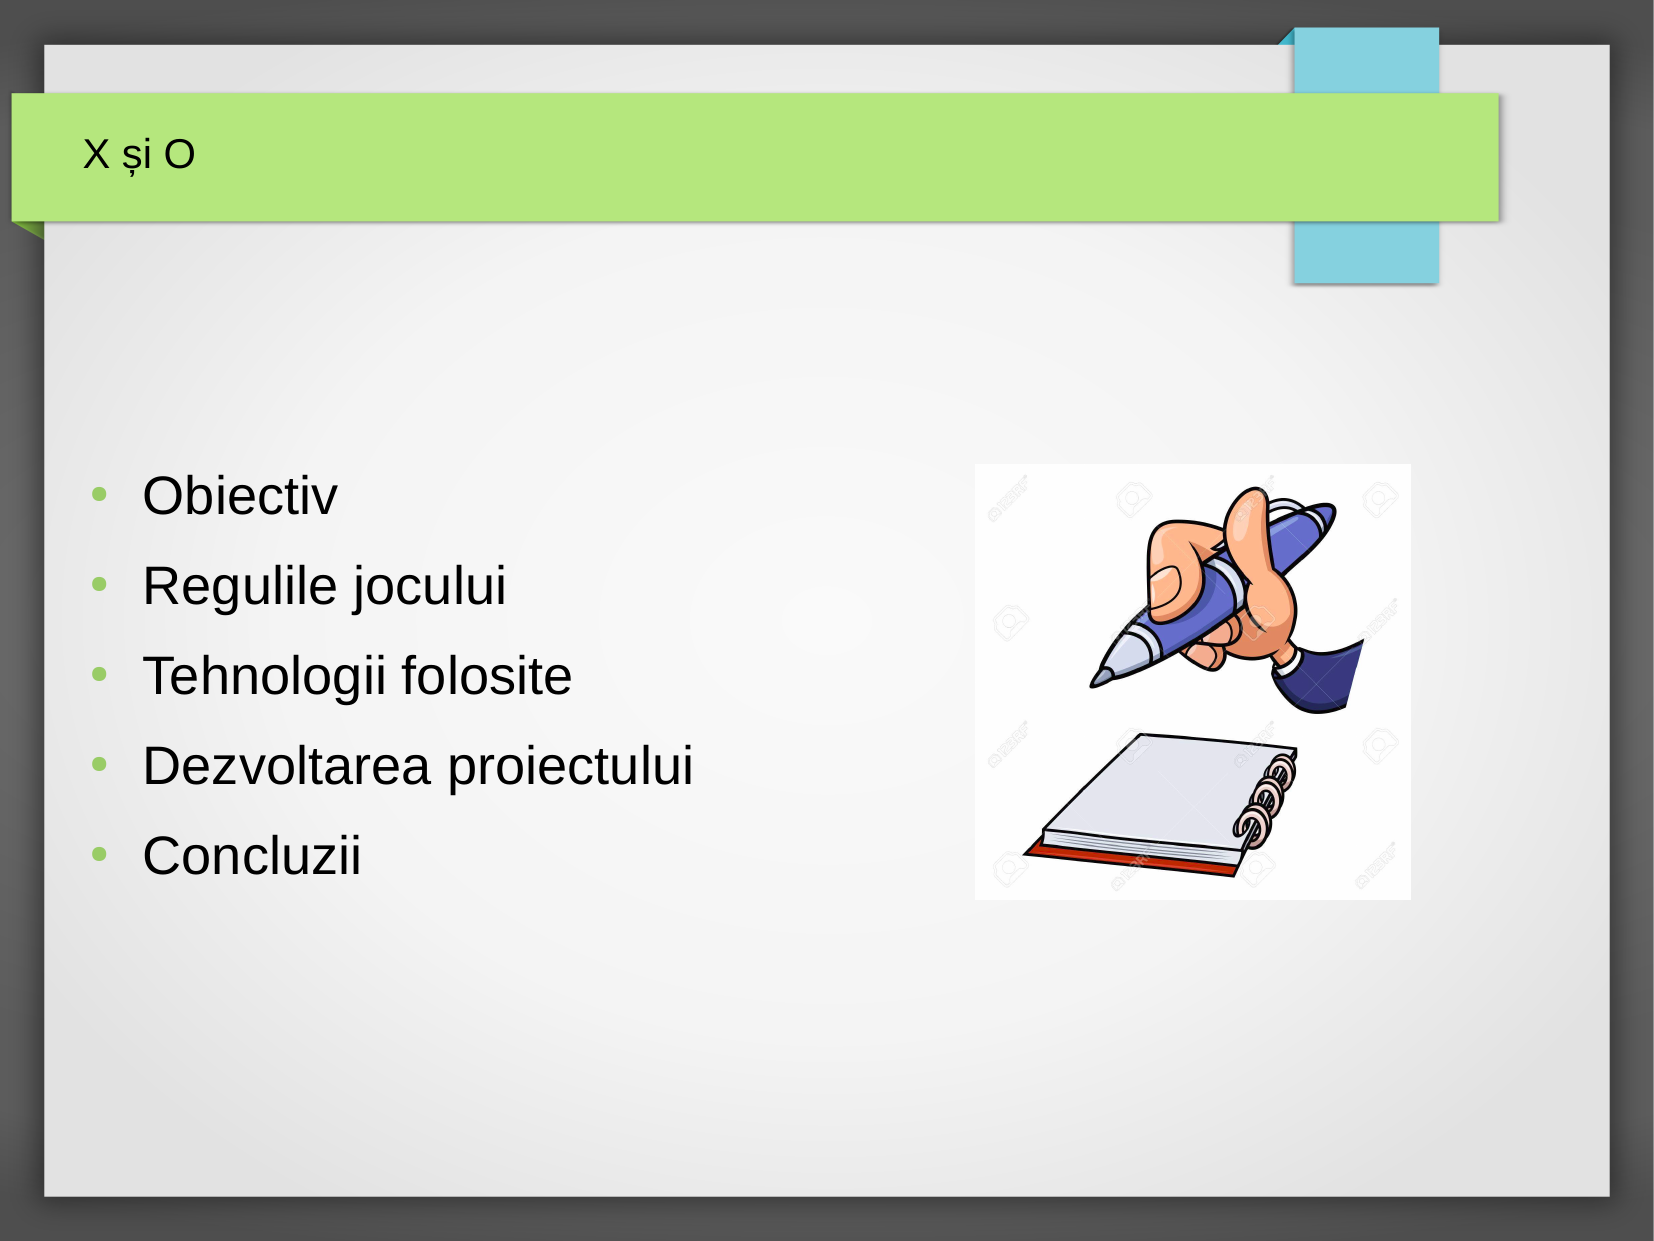

# X și O
Obiectiv
Regulile jocului
Tehnologii folosite
Dezvoltarea proiectului
Concluzii